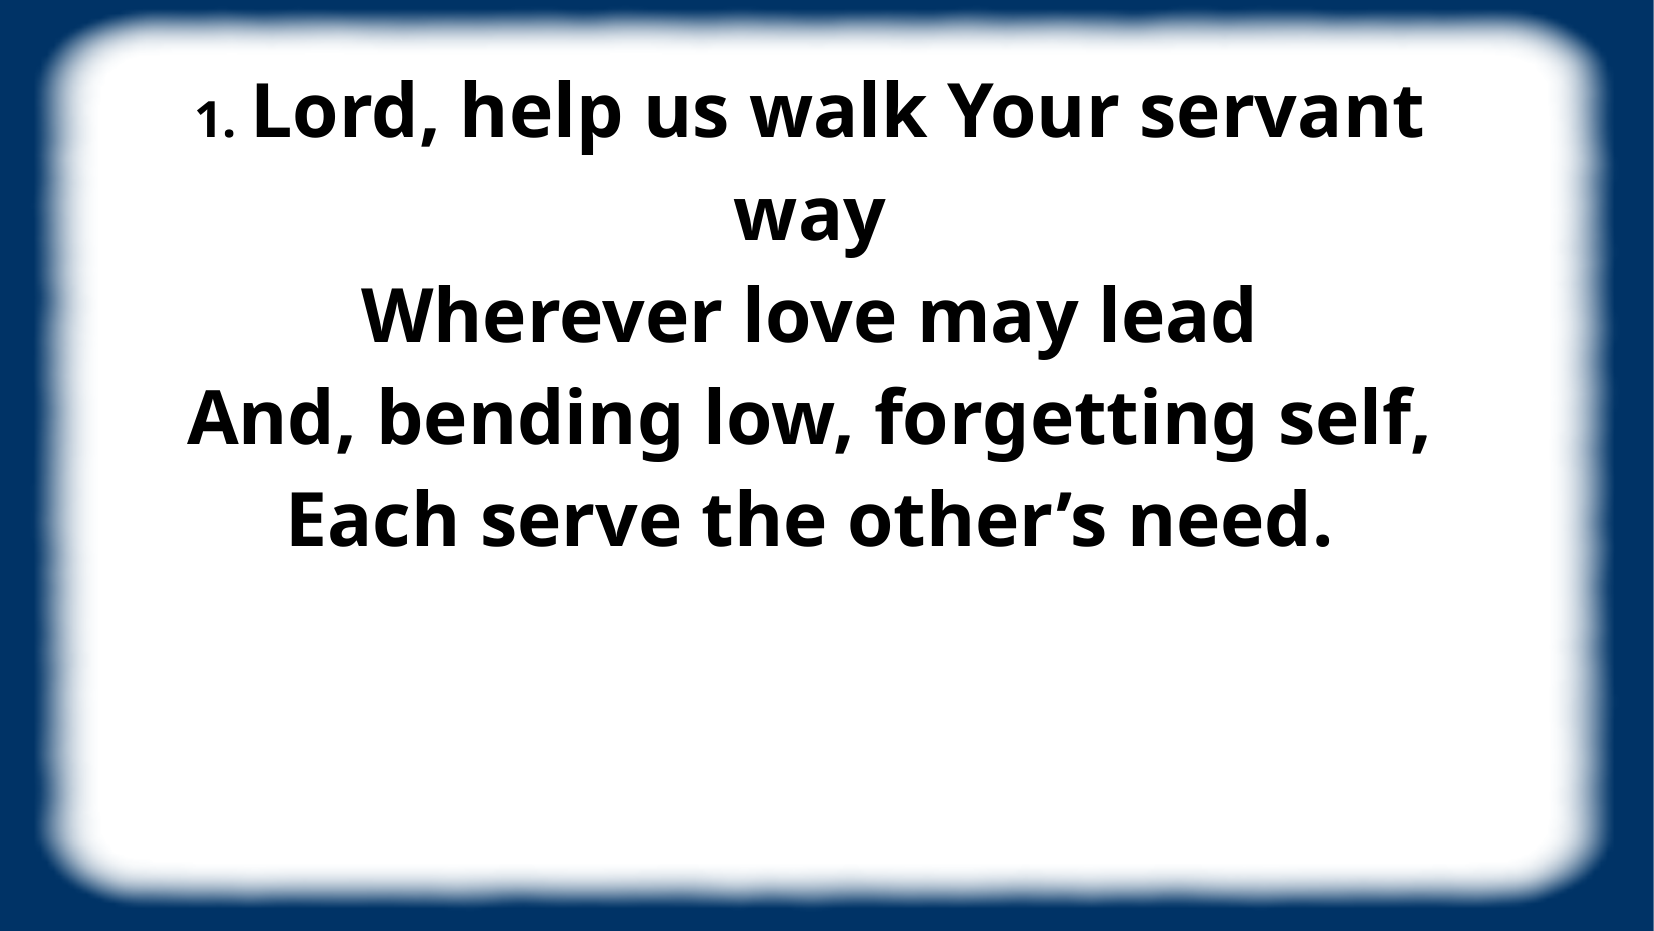

1. Lord, help us walk Your servant way
Wherever love may lead
And, bending low, forgetting self,
Each serve the other’s need.